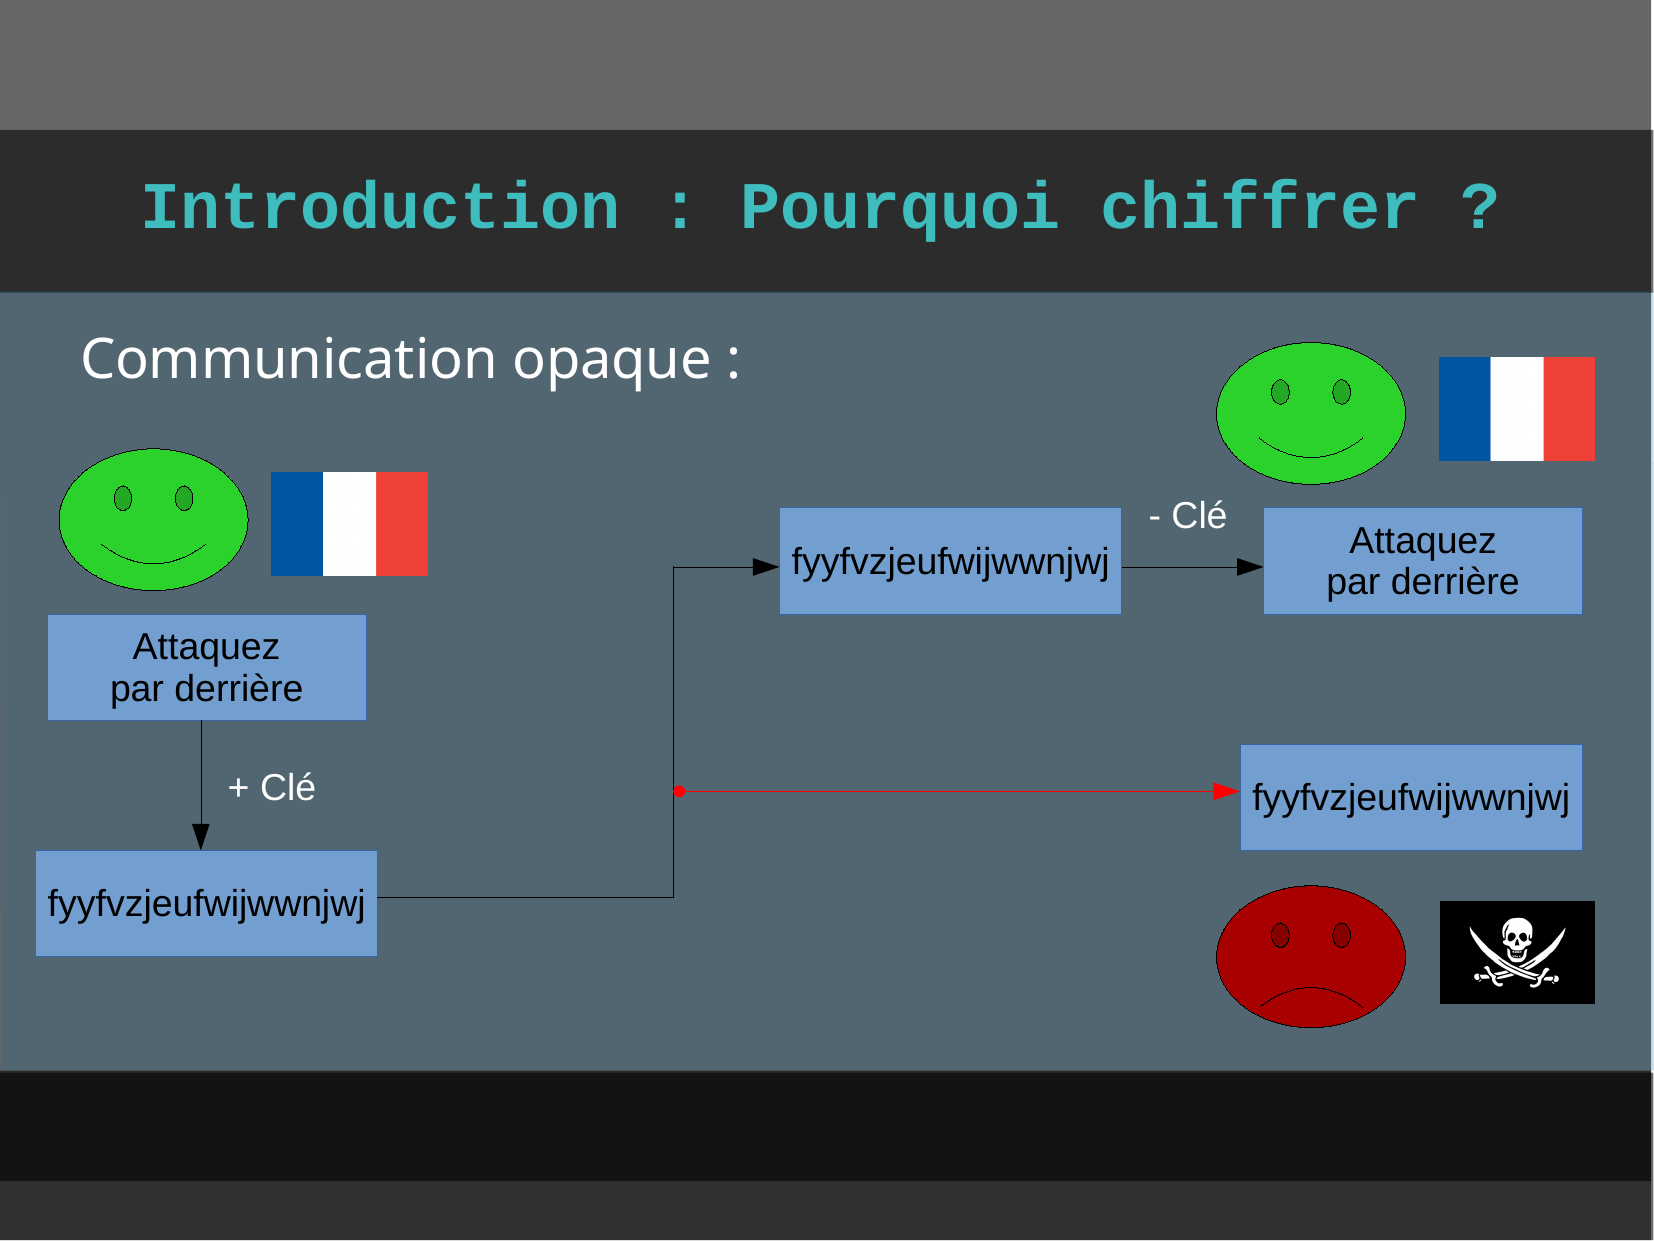

# Introduction : Pourquoi chiffrer ?
Communication opaque :
- Clé
fyyfvzjeufwijwwnjwj
Attaquez
par derrière
Attaquez
par derrière
fyyfvzjeufwijwwnjwj
+ Clé
fyyfvzjeufwijwwnjwj
2